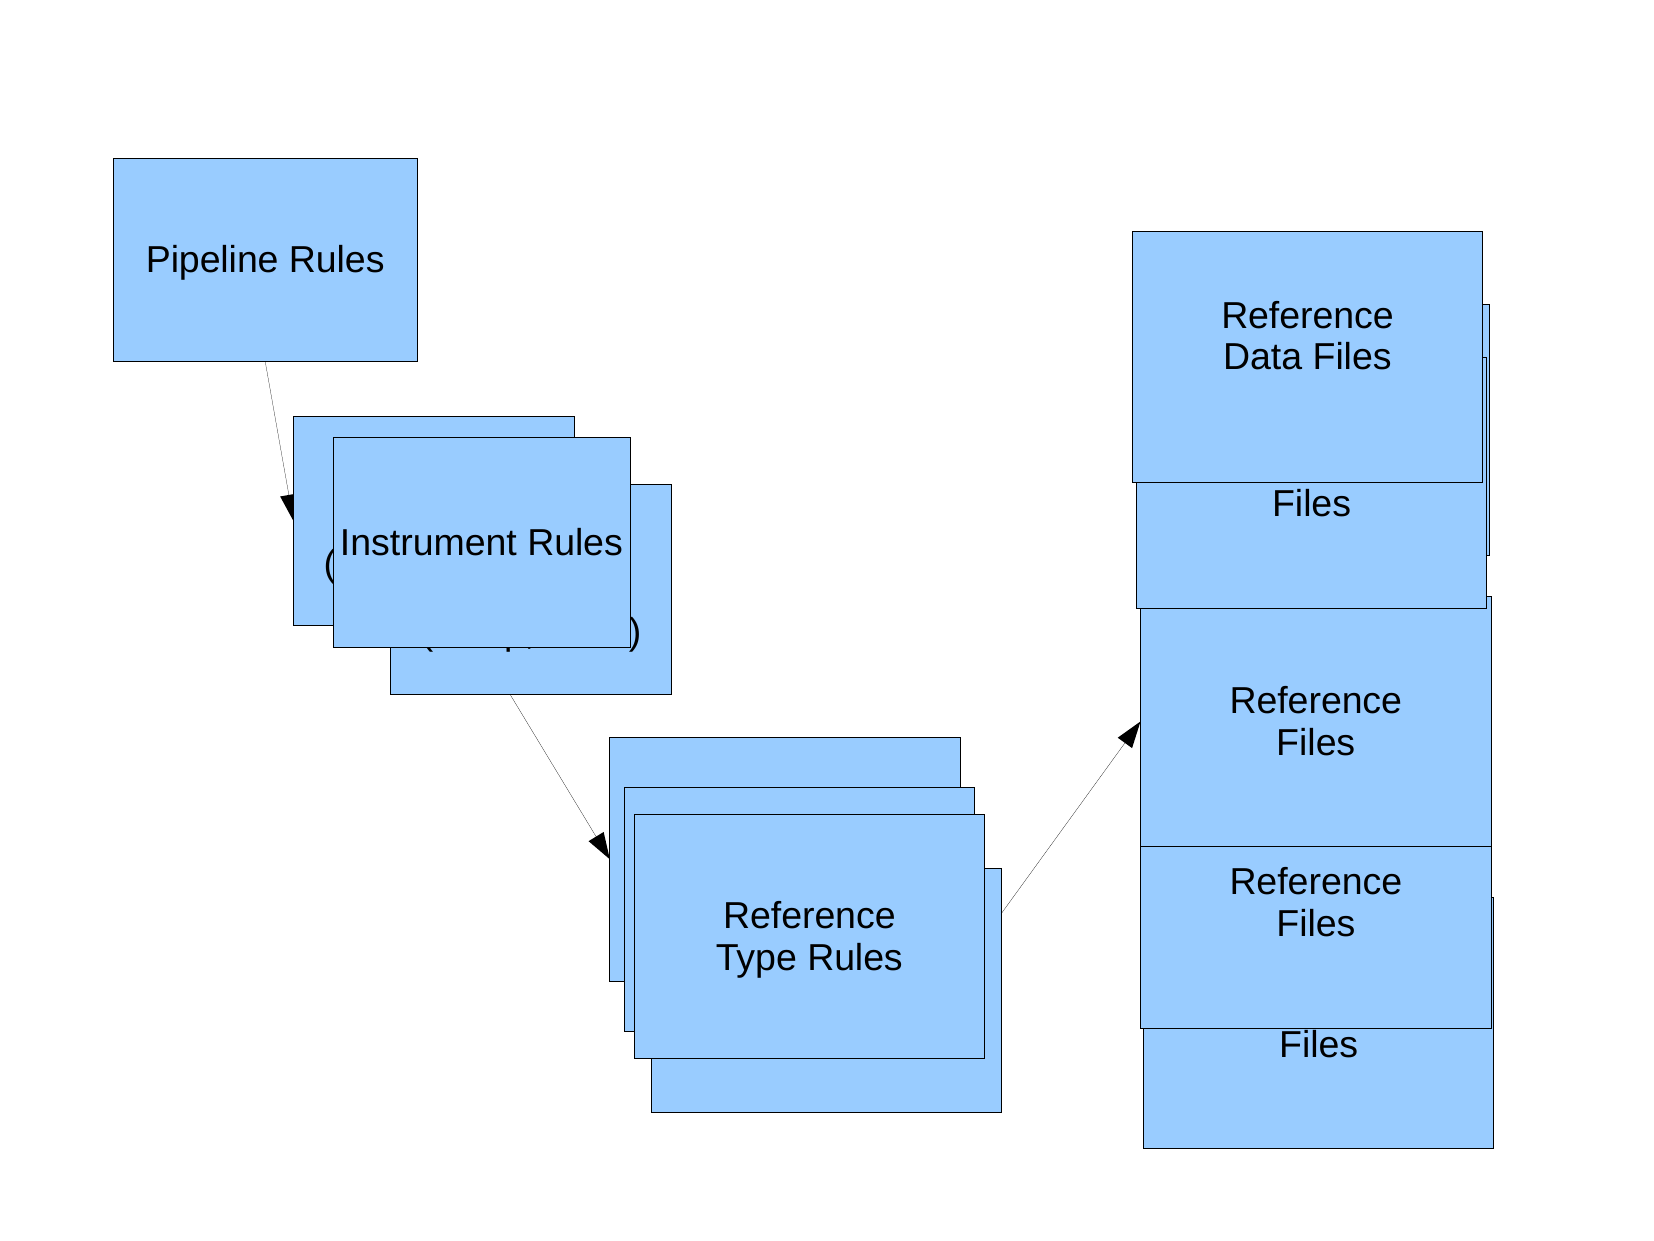

Pipeline Rules
Reference
Data Files
Reference
Files
(.fits, etc., x30-40k)
Reference
Files
(.fits, etc., x30-40k)
Reference
Files
Instrument
Context
(.imap, x5-6)
Instrument
Context
(.imap, x5-6)
Instrument
Context
(.imap, x5-6)
Instrument Rules
Instrument
Context
(.imap, x5-6)
Reference
Files
Reference
Mapping
(.rmap)
Reference
Files
Reference
Mapping
(.rmap)
Reference
Type Rules
Reference
Mapping
(.rmap)
Reference
Files